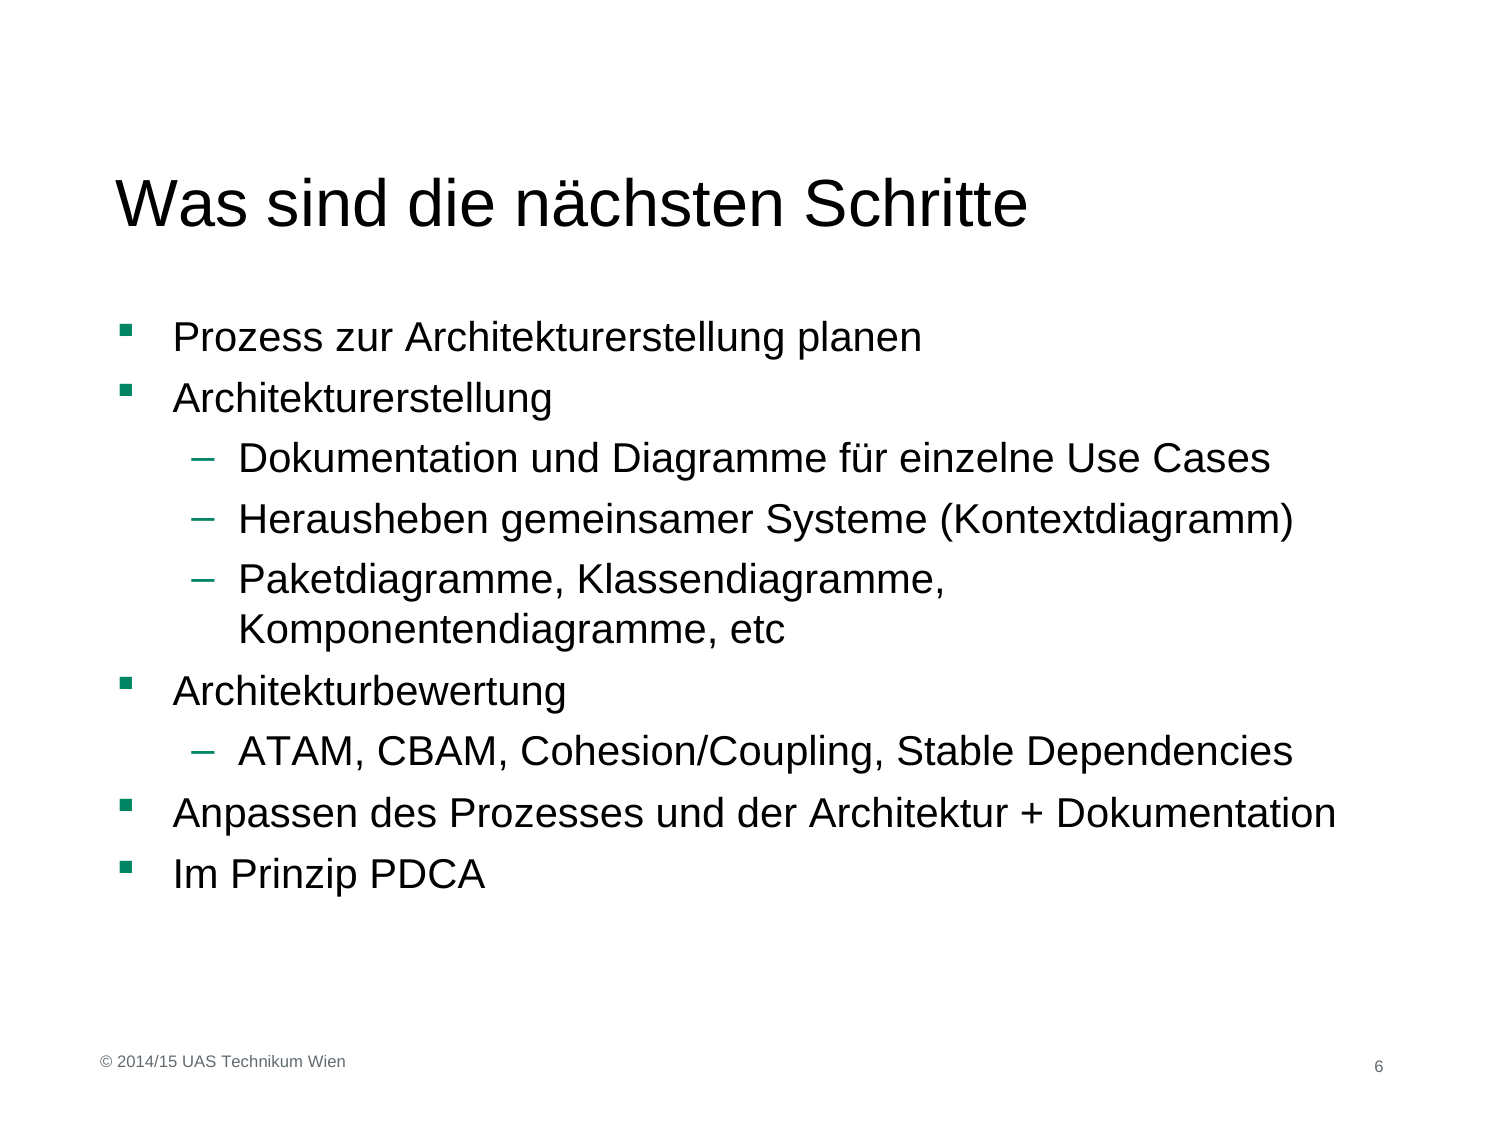

# Was sind die nächsten Schritte
Prozess zur Architekturerstellung planen
Architekturerstellung
Dokumentation und Diagramme für einzelne Use Cases
Herausheben gemeinsamer Systeme (Kontextdiagramm)
Paketdiagramme, Klassendiagramme, Komponentendiagramme, etc
Architekturbewertung
ATAM, CBAM, Cohesion/Coupling, Stable Dependencies
Anpassen des Prozesses und der Architektur + Dokumentation
Im Prinzip PDCA
© 2014/15 UAS Technikum Wien